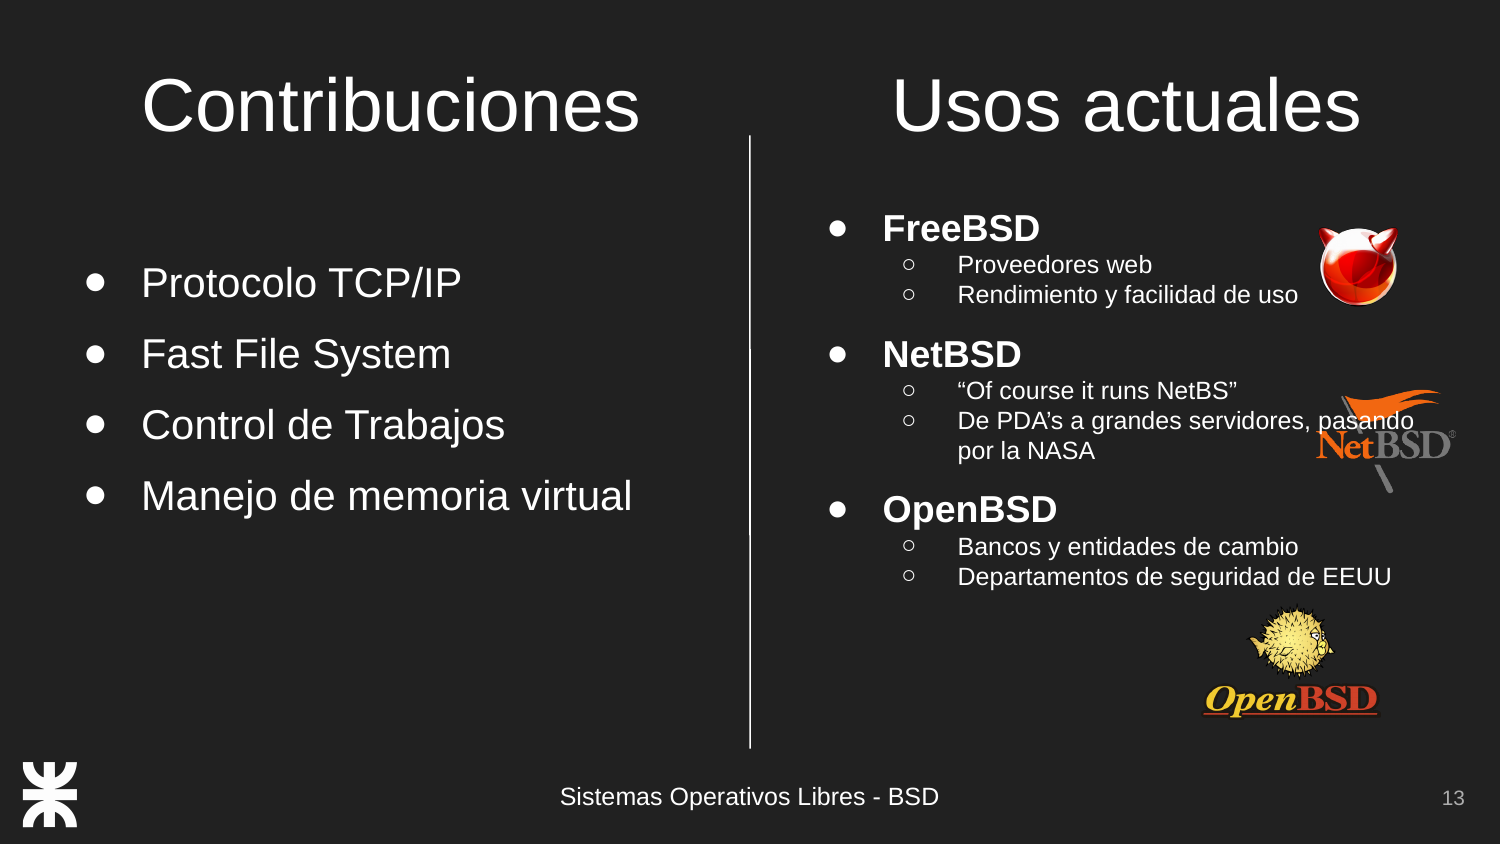

# Contribuciones				Usos actuales
Protocolo TCP/IP
Fast File System
Control de Trabajos
Manejo de memoria virtual
FreeBSD
Proveedores web
Rendimiento y facilidad de uso
NetBSD
“Of course it runs NetBS”
De PDA’s a grandes servidores, pasando por la NASA
OpenBSD
Bancos y entidades de cambio
Departamentos de seguridad de EEUU
Sistemas Operativos Libres - BSD